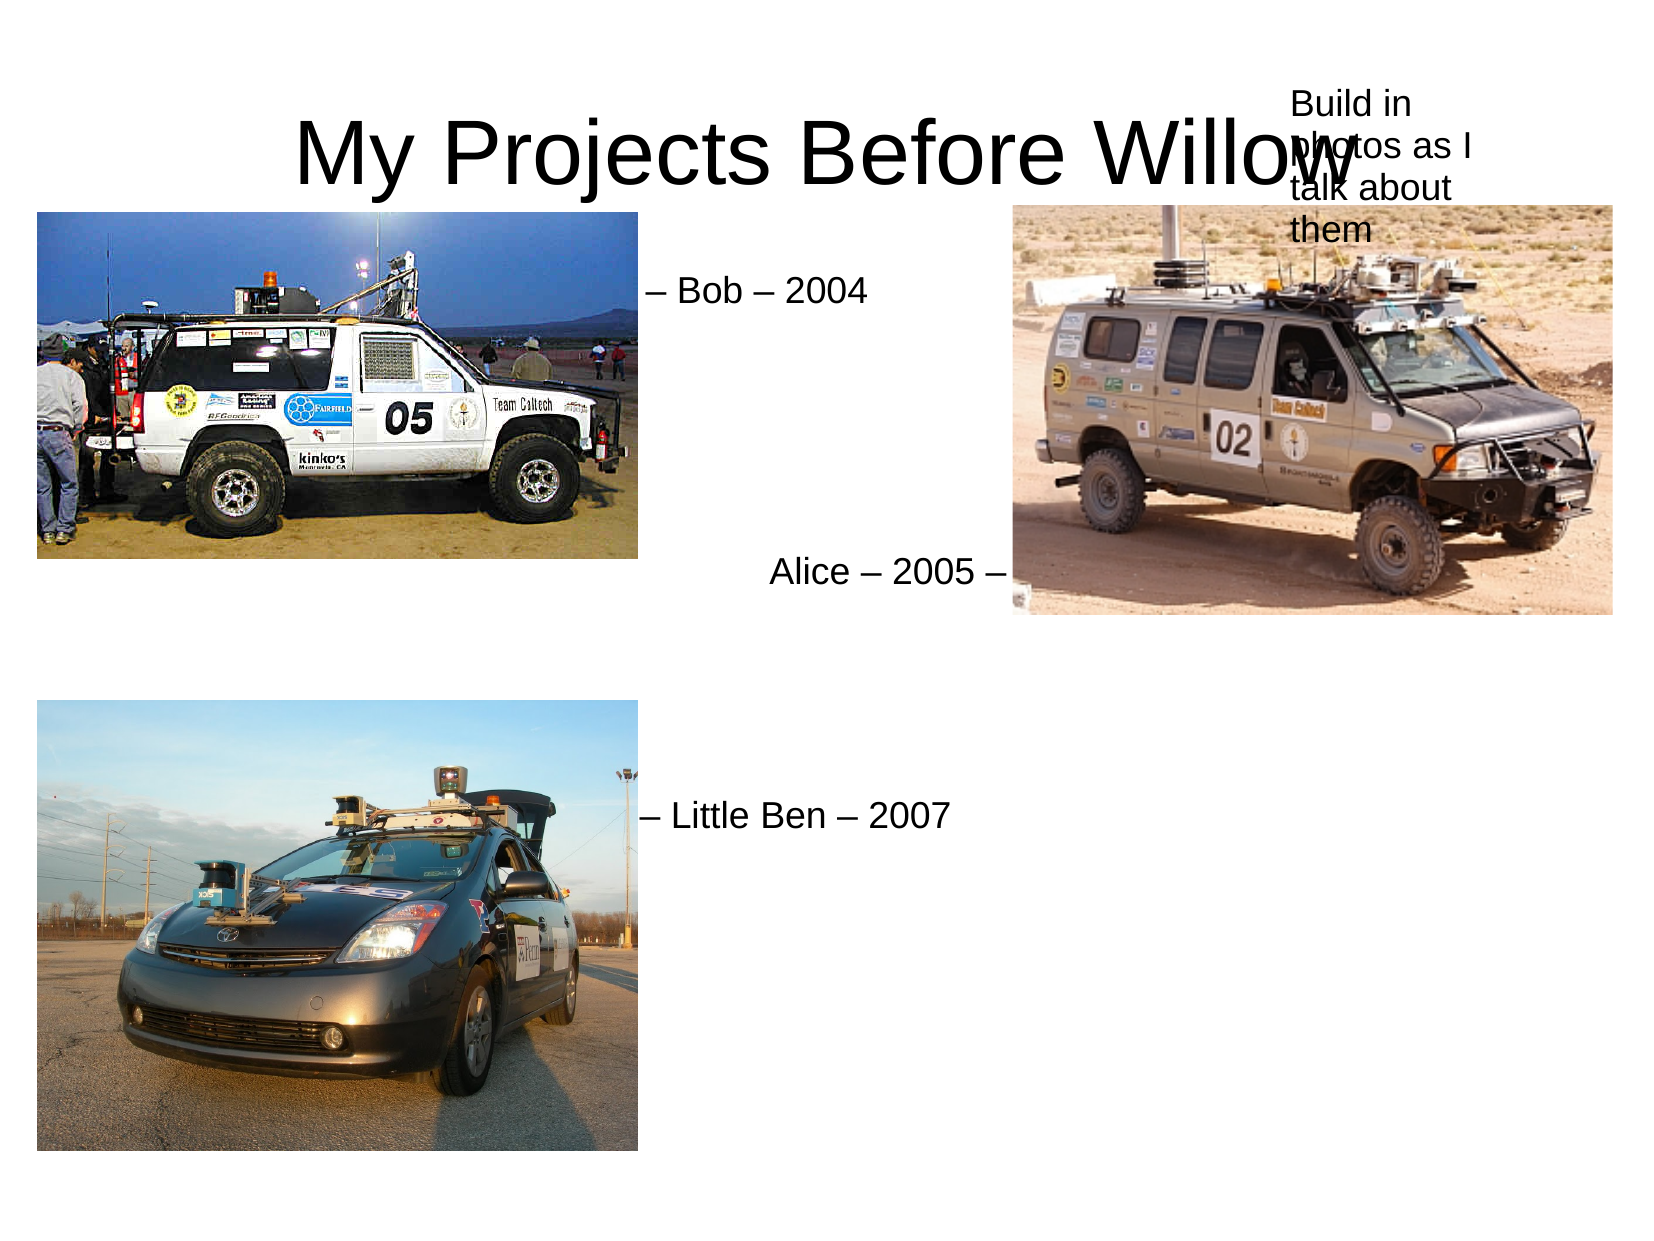

# My Projects Before Willow
Build in photos as I talk about them
– Bob – 2004
Alice – 2005 –
– Little Ben – 2007